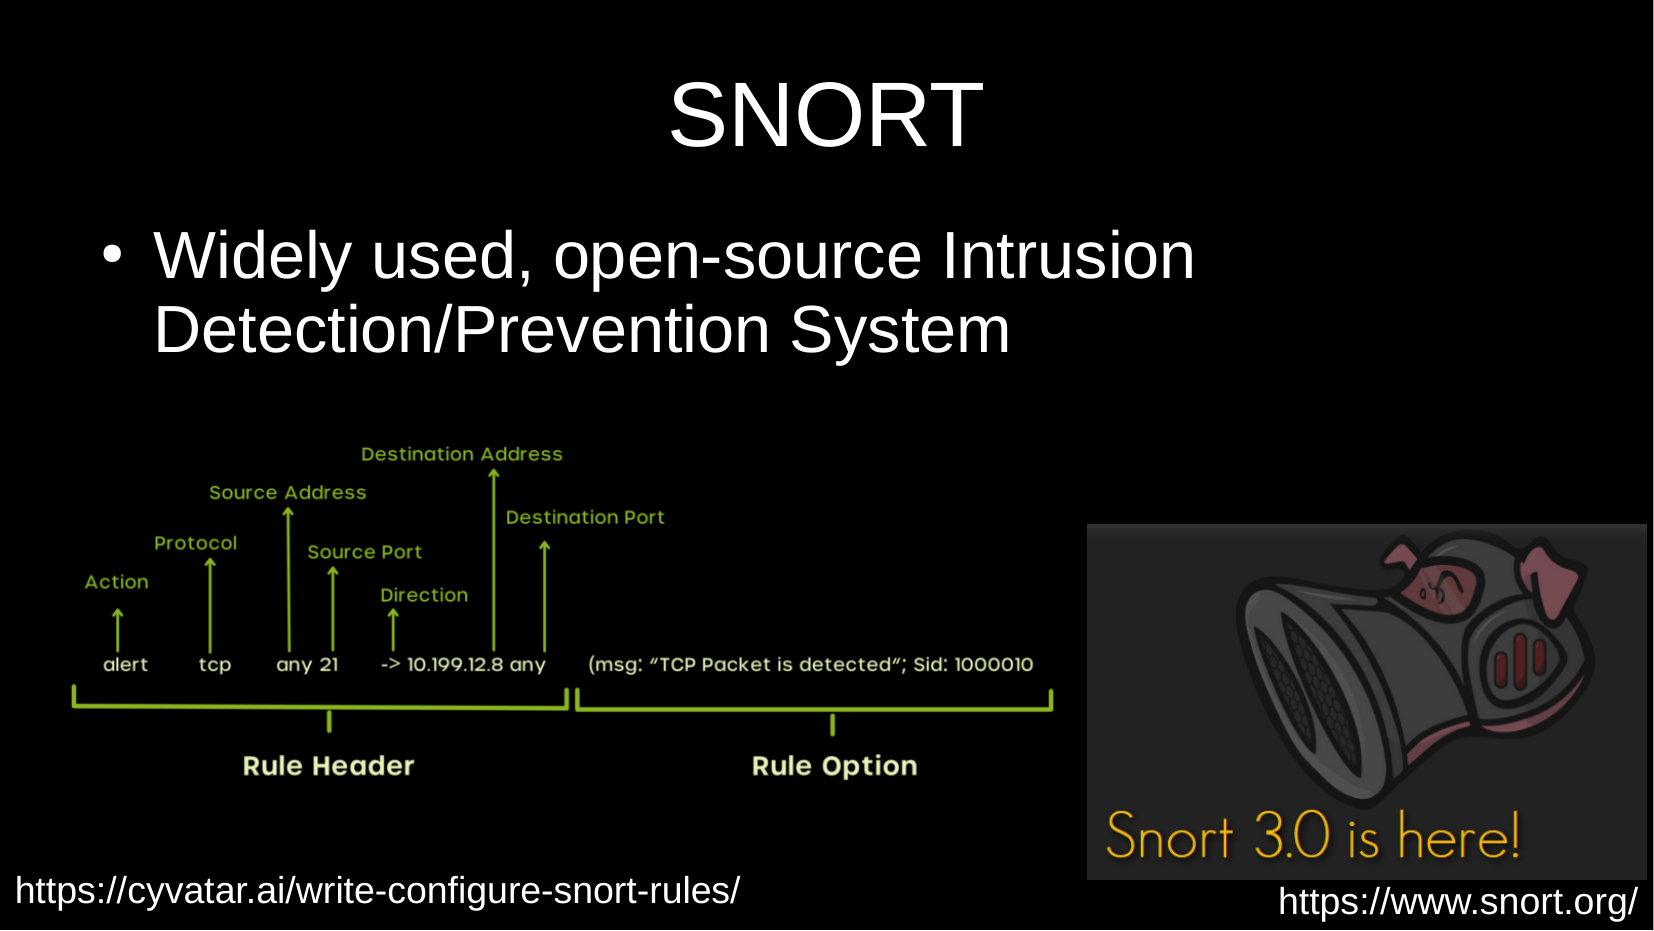

# SNORT
Widely used, open-source Intrusion Detection/Prevention System
https://cyvatar.ai/write-configure-snort-rules/
https://www.snort.org/